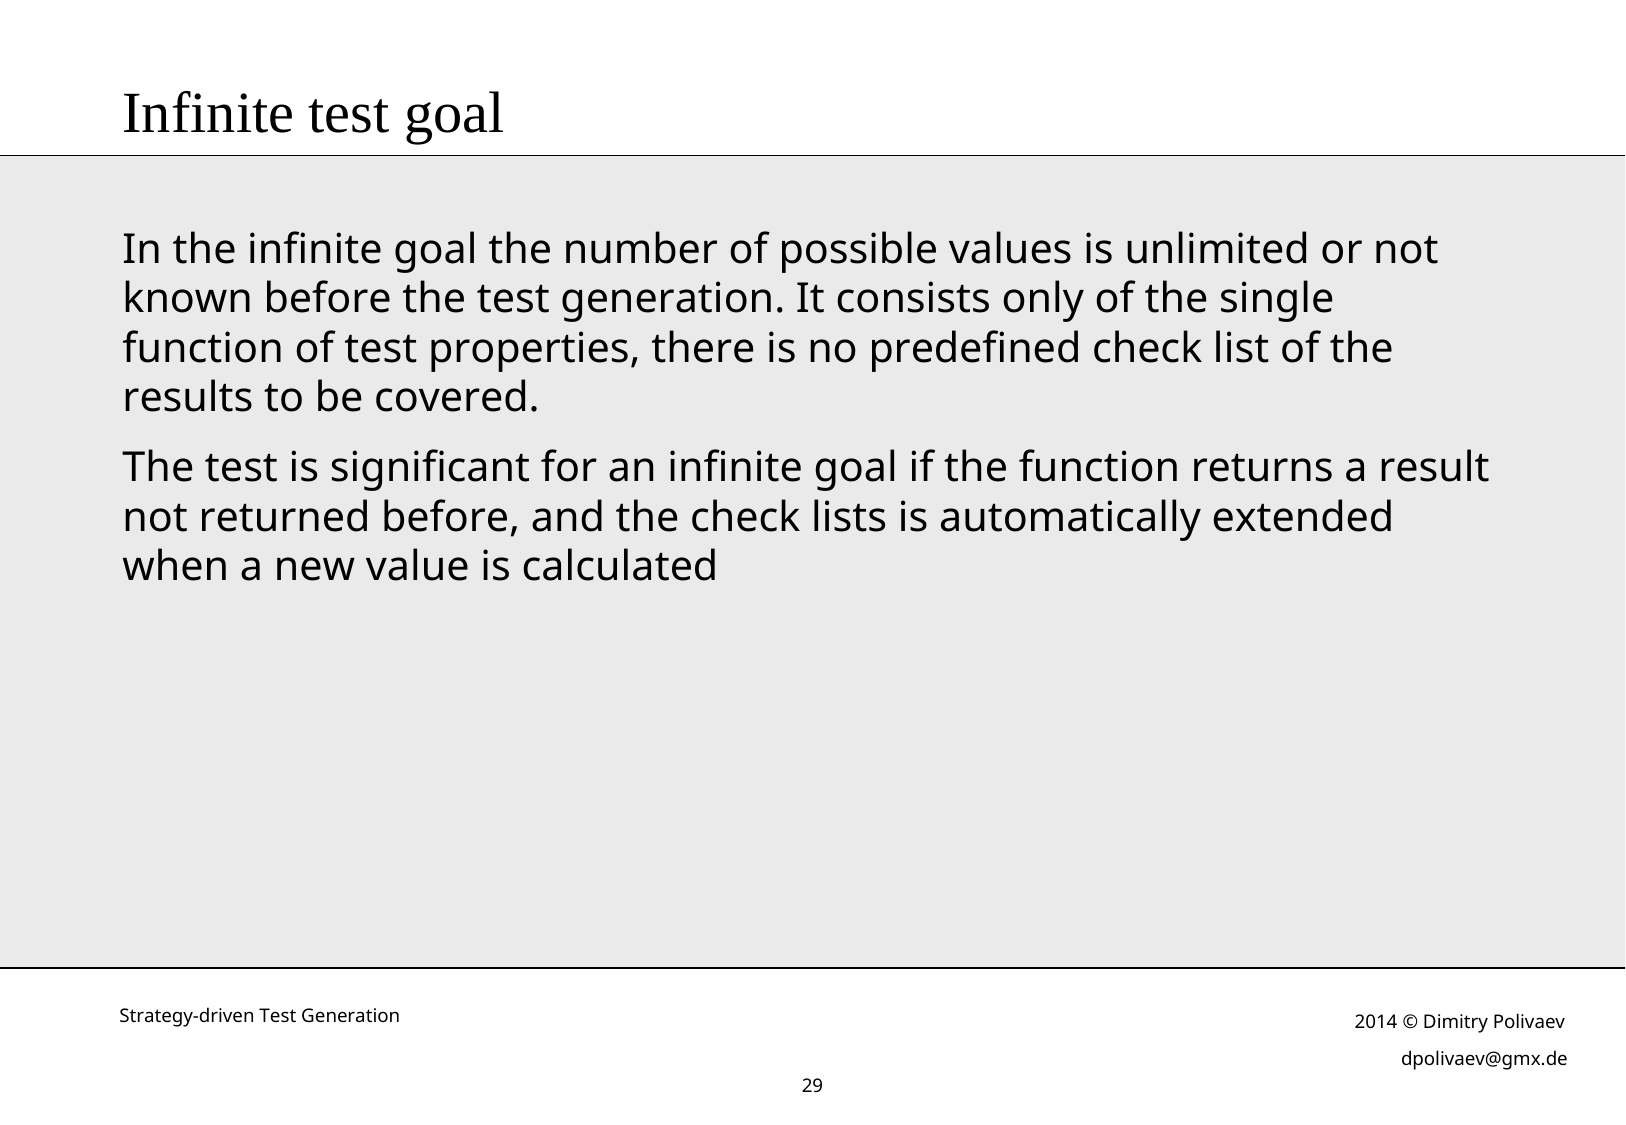

# Infinite test goal
In the infinite goal the number of possible values is unlimited or not known before the test generation. It consists only of the single function of test properties, there is no predefined check list of the results to be covered.
The test is significant for an infinite goal if the function returns a result not returned before, and the check lists is automatically extended when a new value is calculated